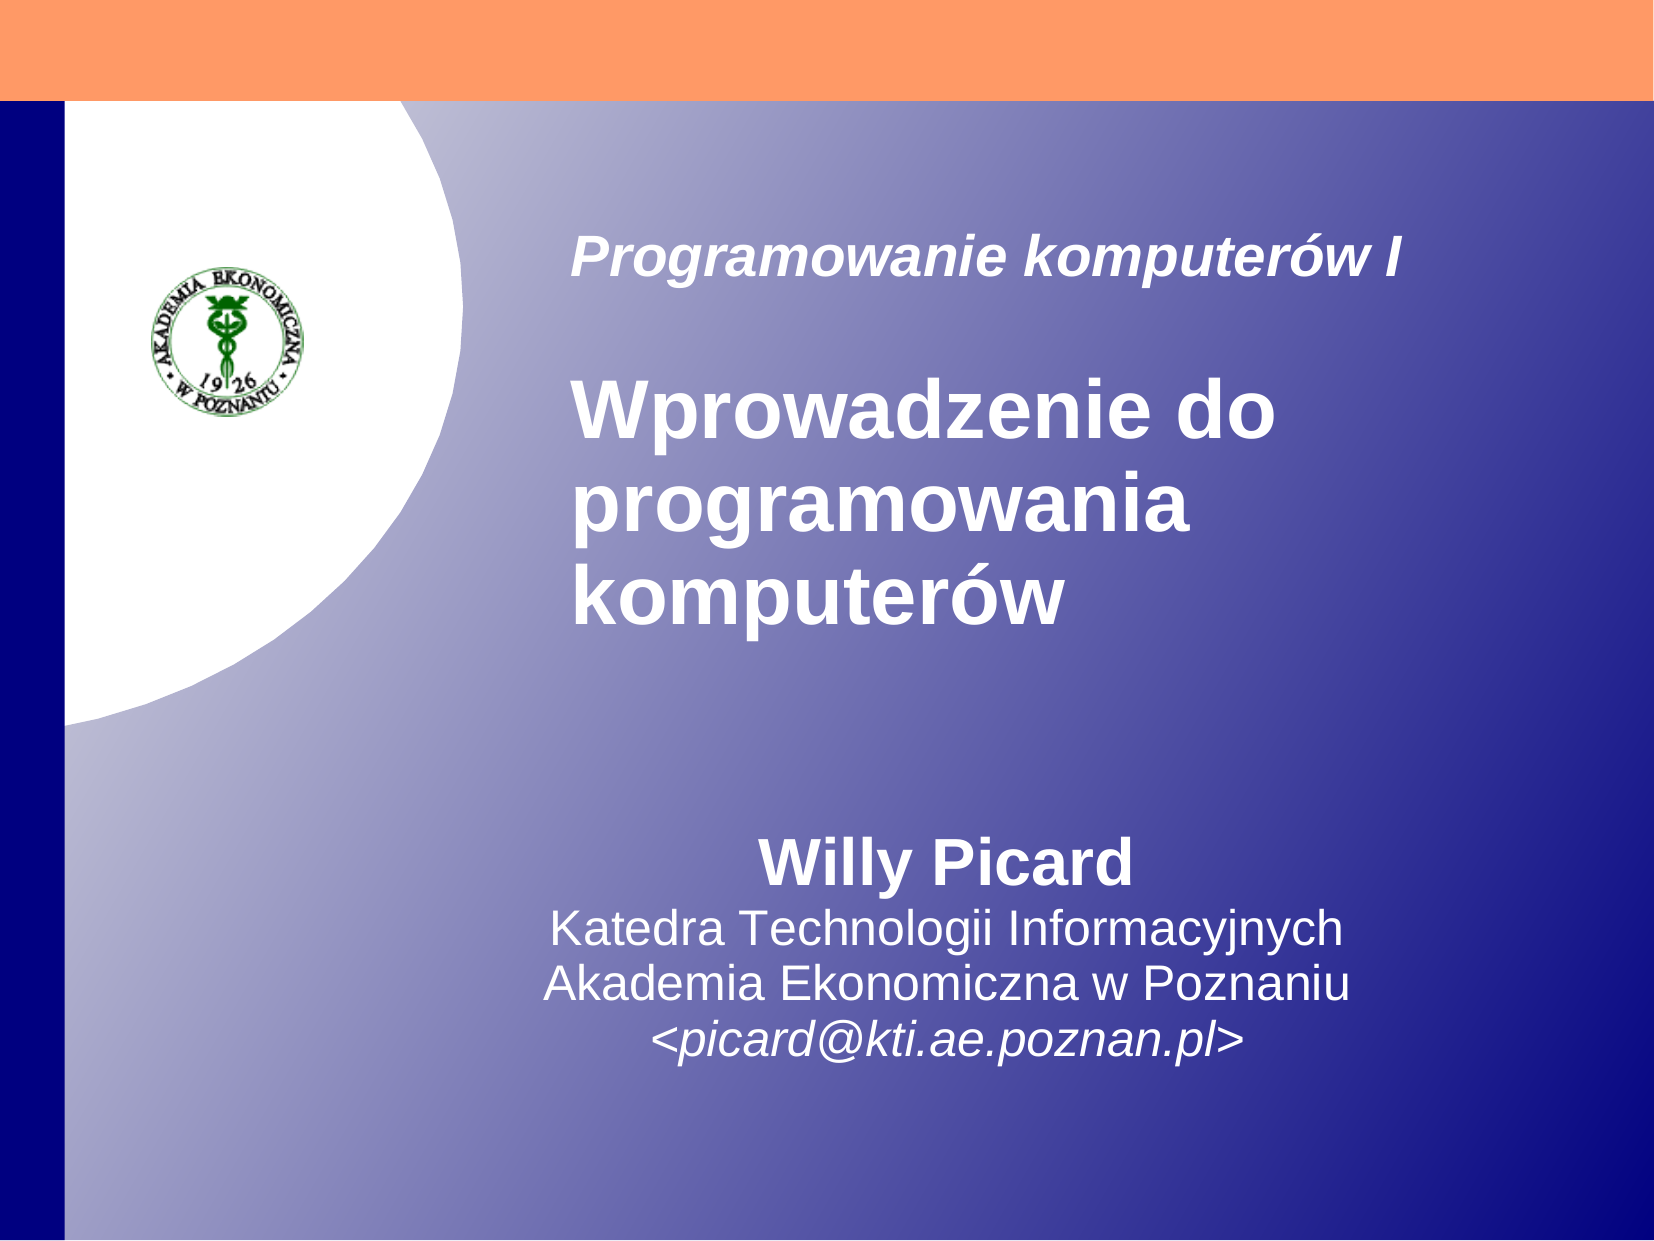

# Programowanie komputerów I Wprowadzenie do programowania komputerów